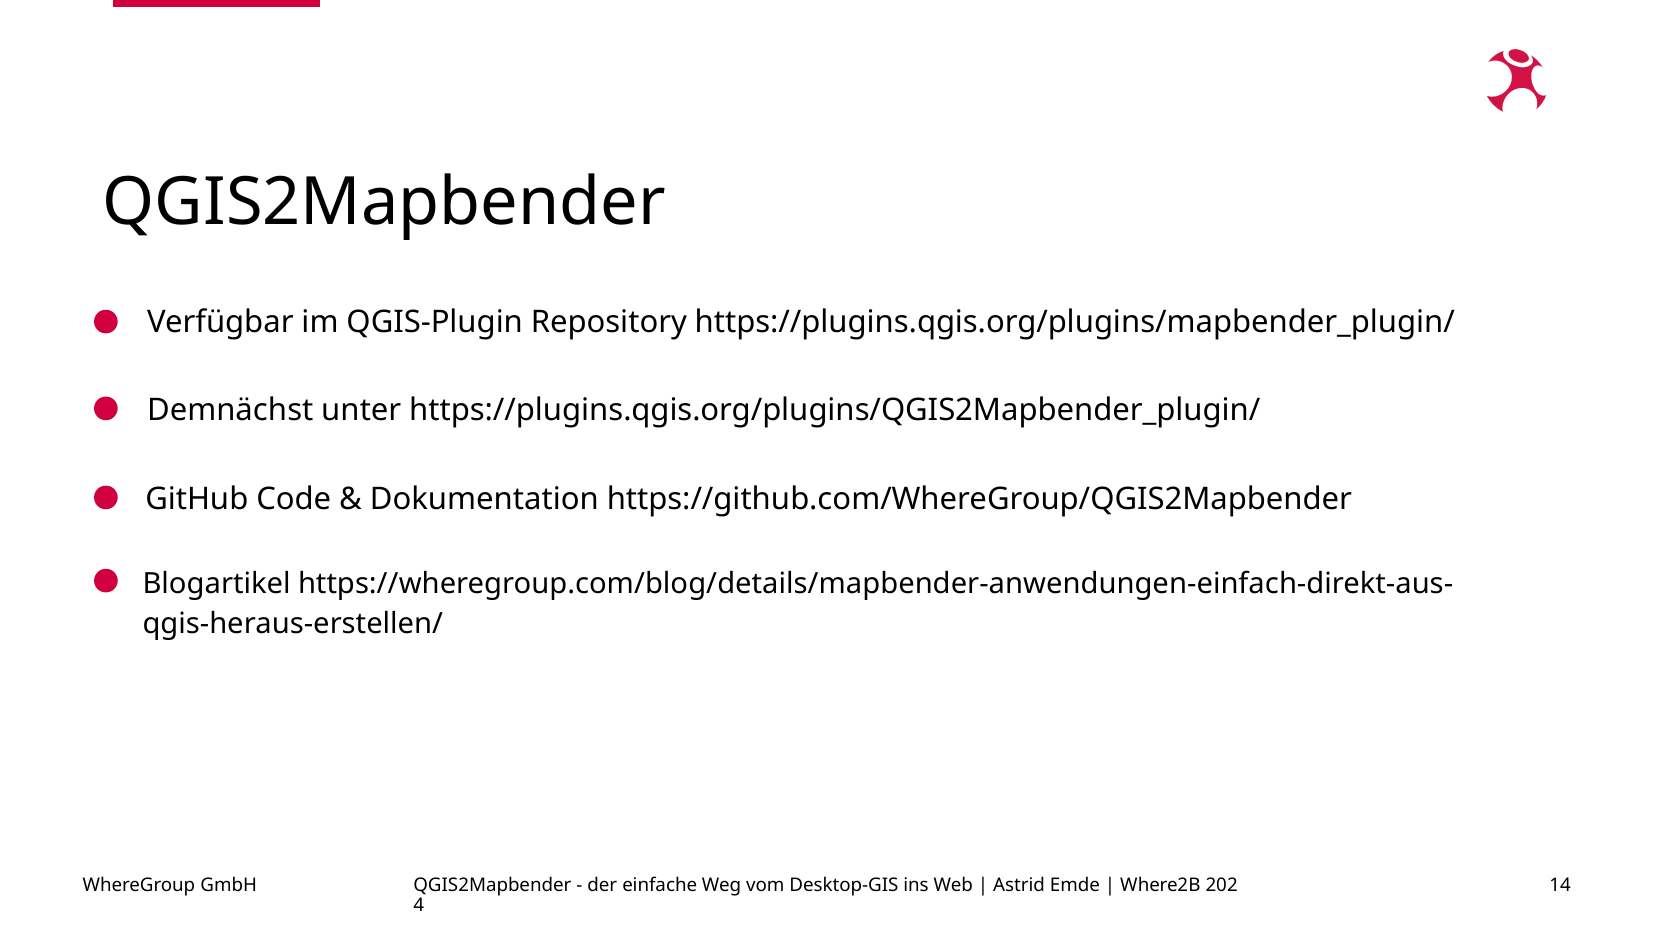

QGIS2Mapbender
Verfügbar im QGIS-Plugin Repository https://plugins.qgis.org/plugins/mapbender_plugin/
Demnächst unter https://plugins.qgis.org/plugins/QGIS2Mapbender_plugin/
GitHub Code & Dokumentation https://github.com/WhereGroup/QGIS2Mapbender
Blogartikel https://wheregroup.com/blog/details/mapbender-anwendungen-einfach-direkt-aus-qgis-heraus-erstellen/
WhereGroup GmbH
QGIS2Mapbender - der einfache Weg vom Desktop-GIS ins Web | Astrid Emde | Where2B 2024
14